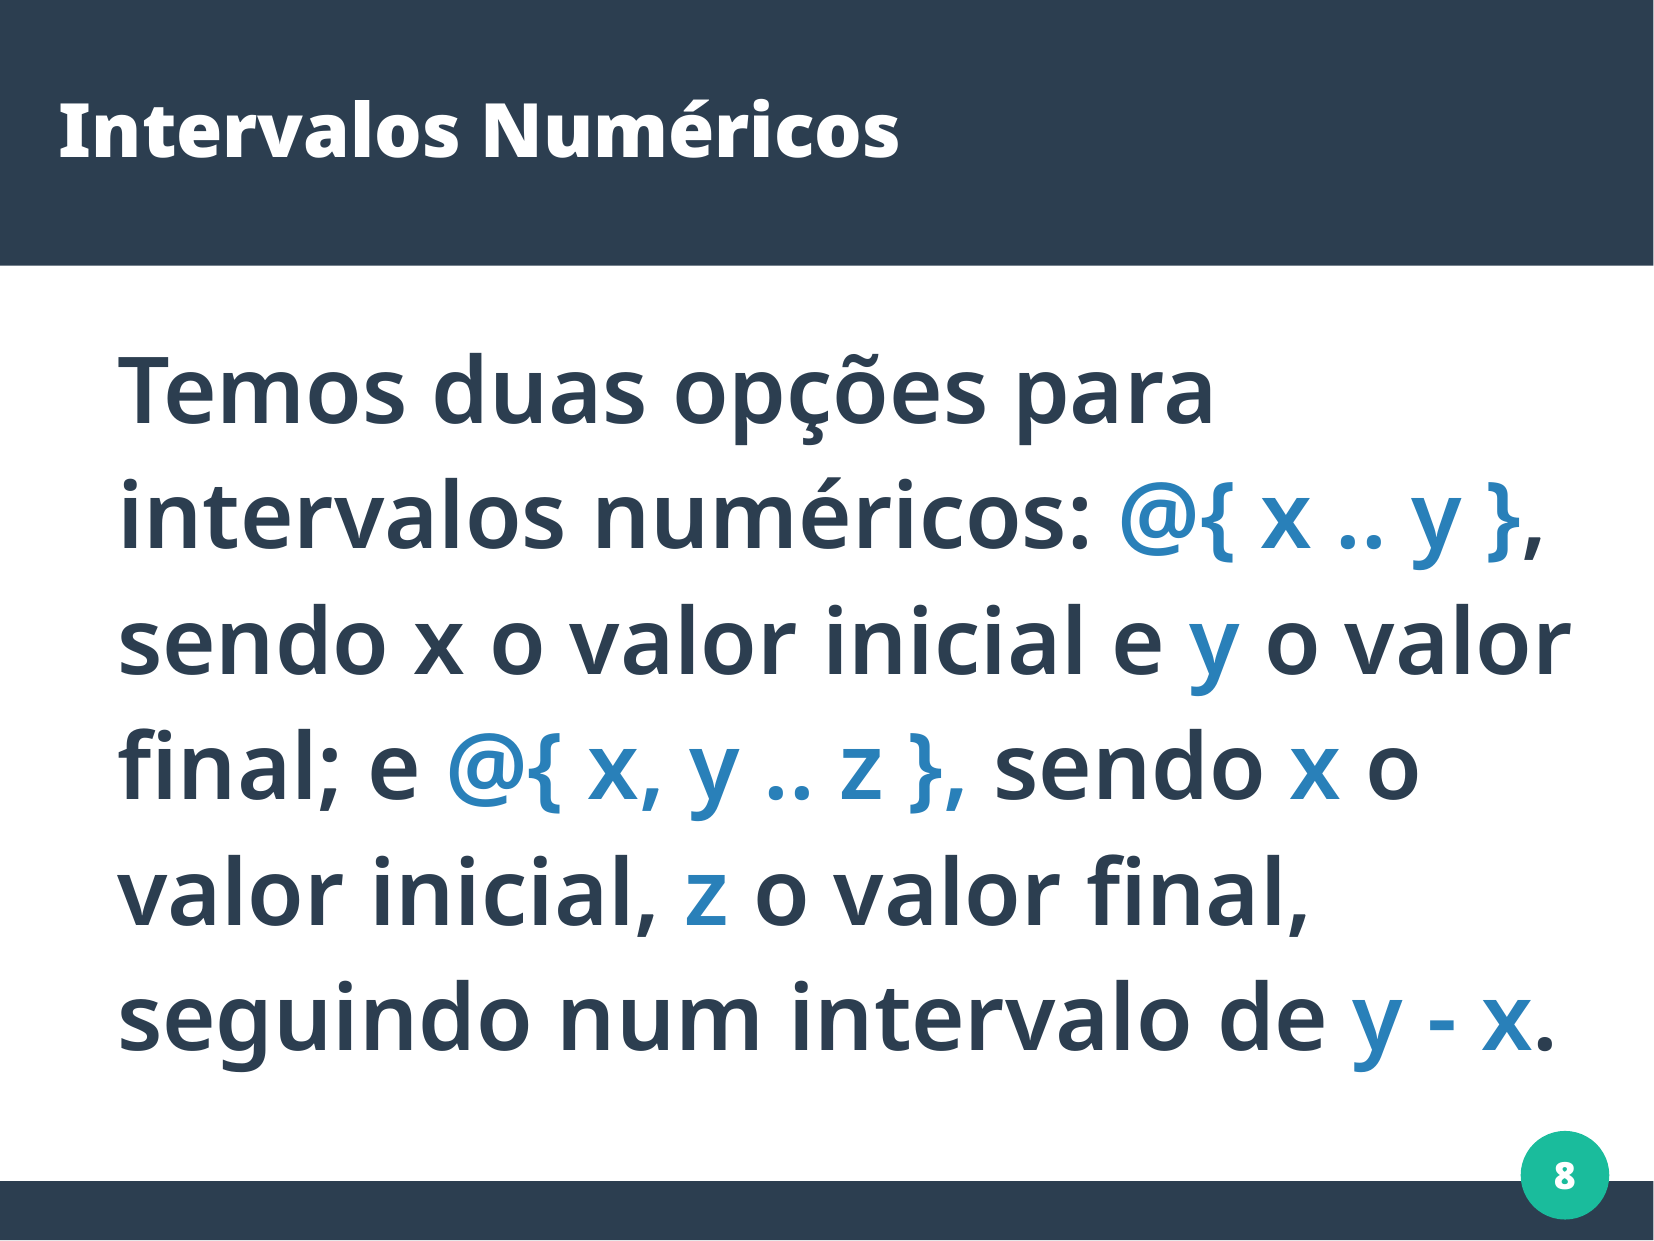

# Intervalos Numéricos
Temos duas opções para intervalos numéricos: @{ x .. y }, sendo x o valor inicial e y o valor final; e @{ x, y .. z }, sendo x o valor inicial, z o valor final, seguindo num intervalo de y - x.
8